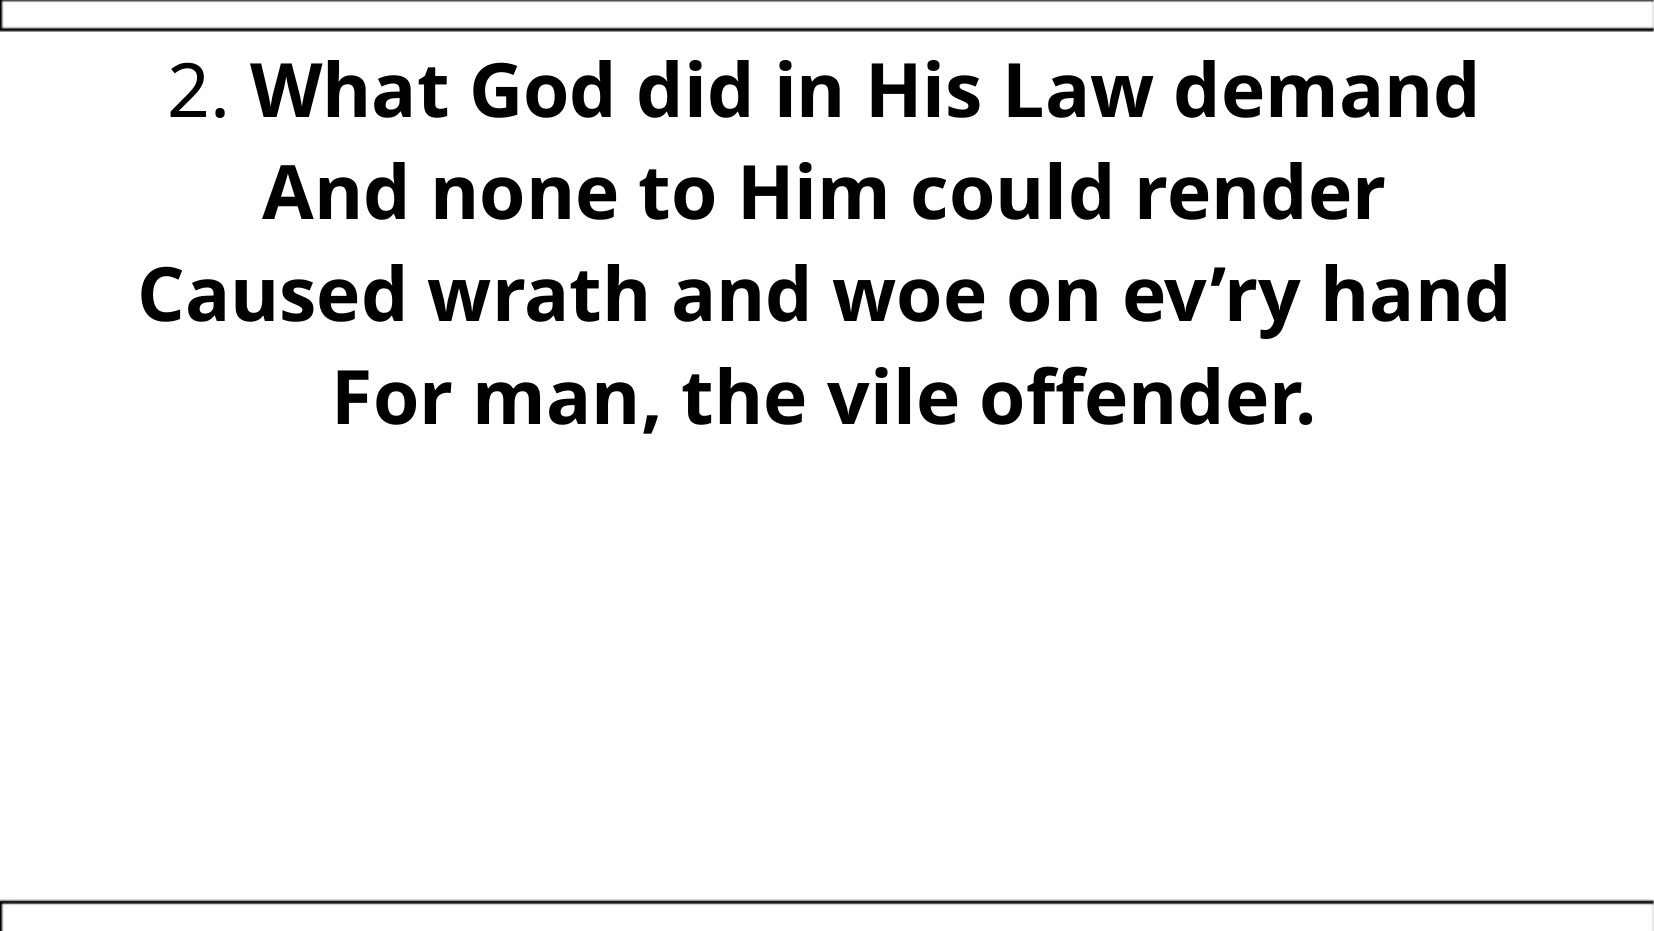

2. What God did in His Law demand
And none to Him could render
Caused wrath and woe on ev’ry hand
For man, the vile offender.